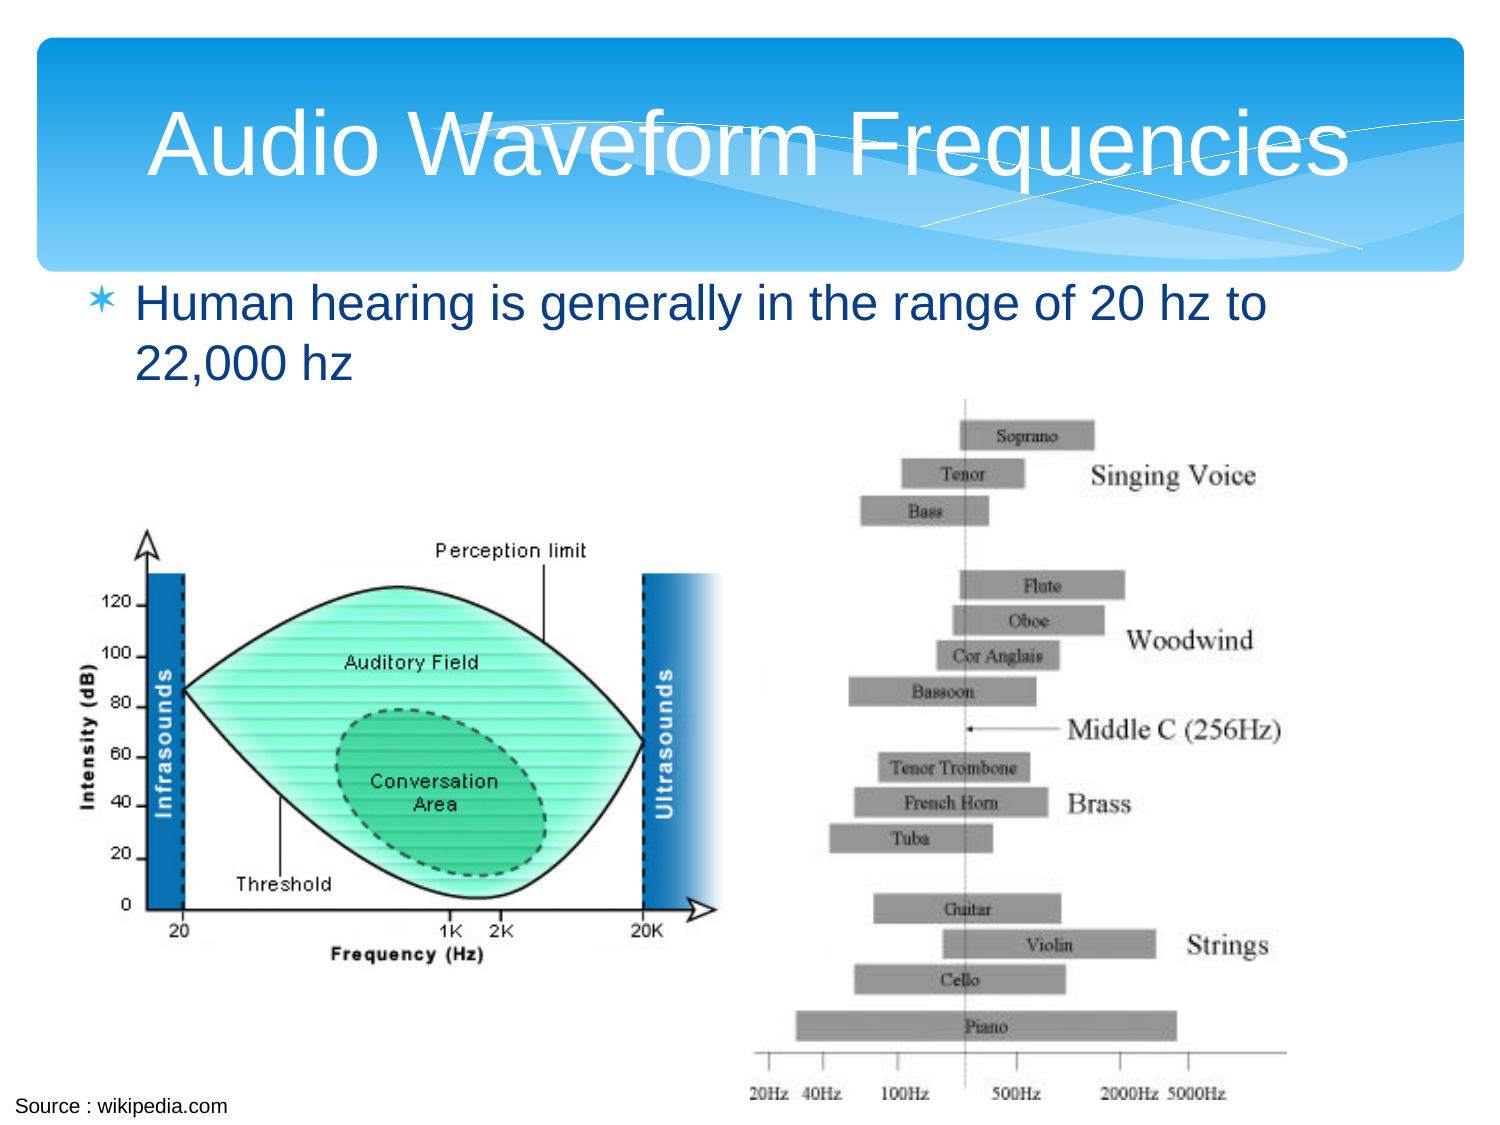

# Audio Waveform Frequencies
Human hearing is generally in the range of 20 hz to 22,000 hz
Source : wikipedia.com